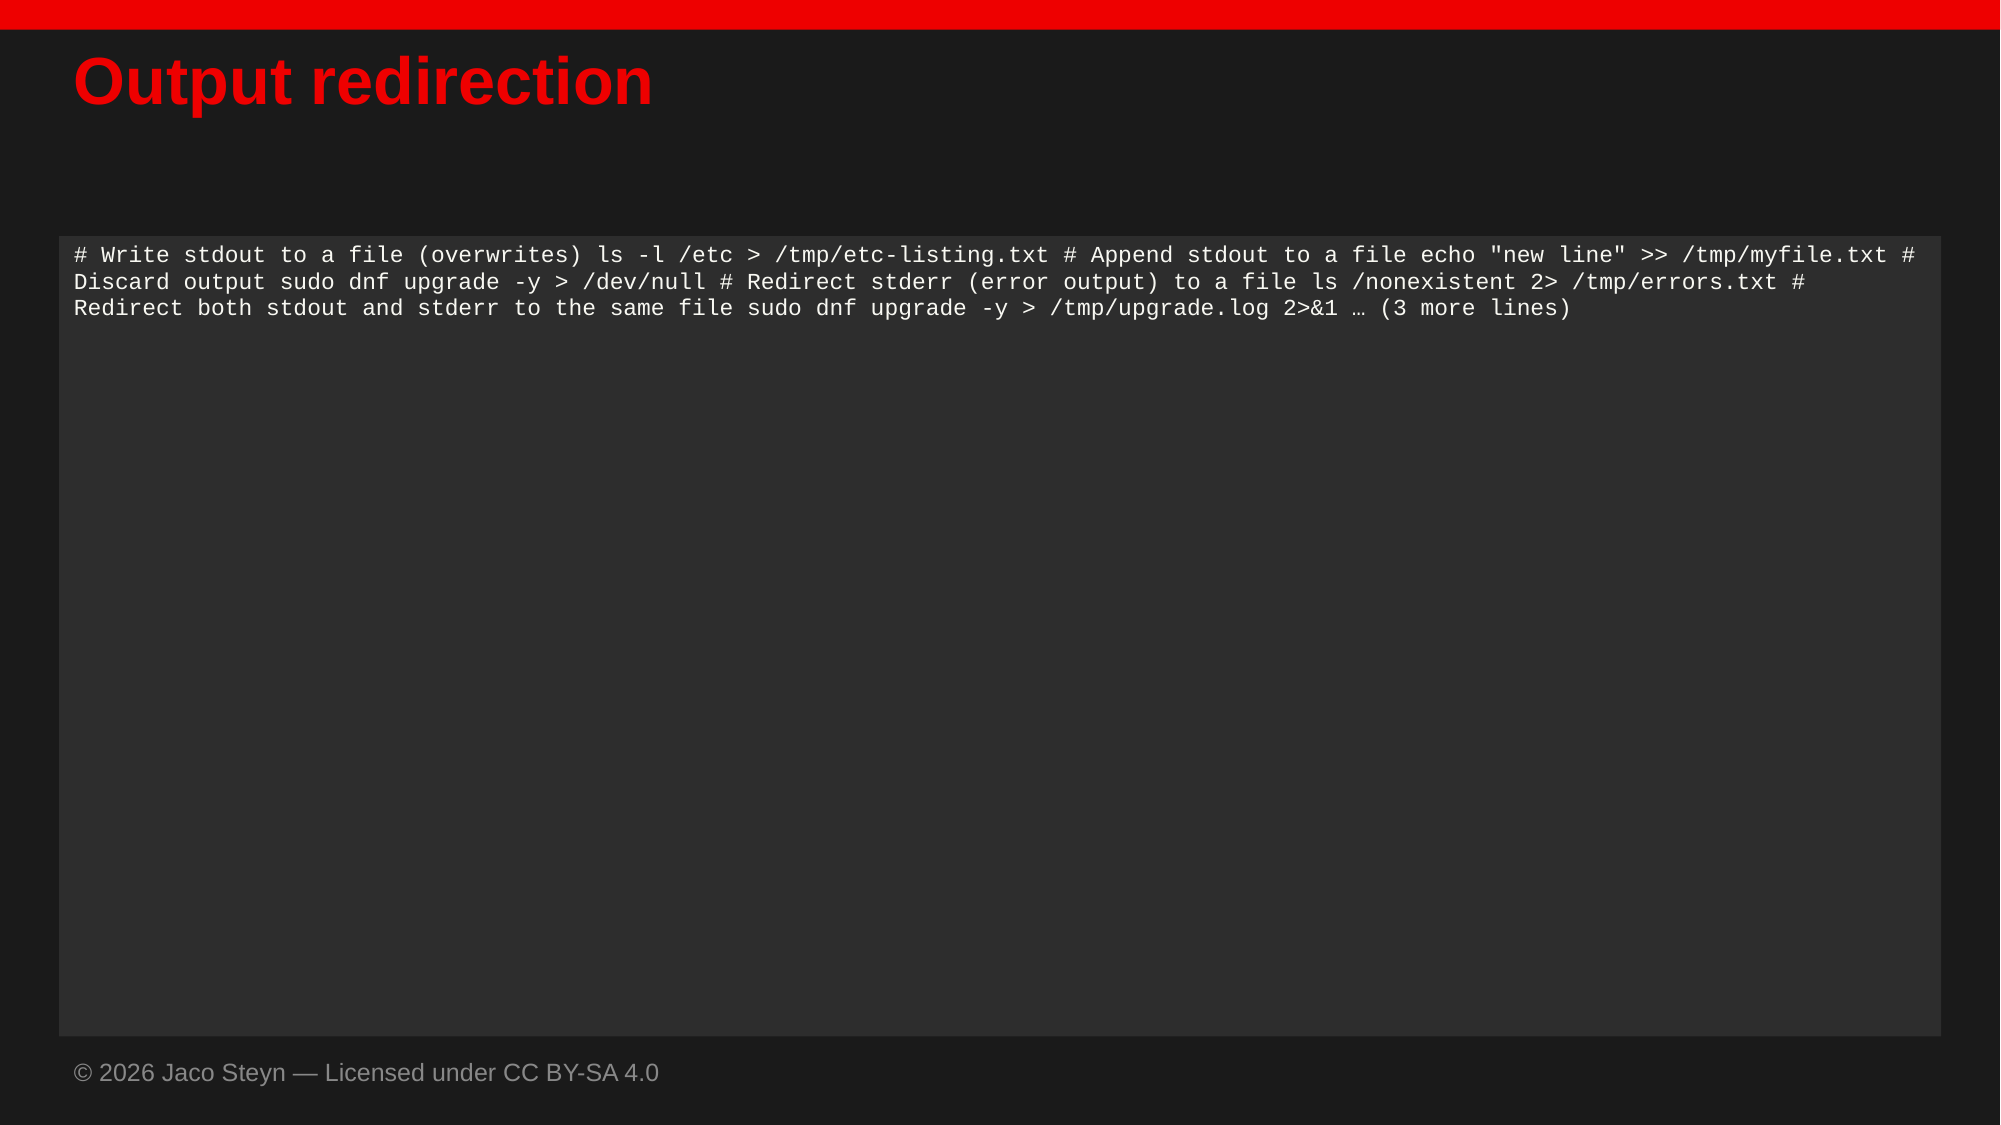

Output redirection
# Write stdout to a file (overwrites) ls -l /etc > /tmp/etc-listing.txt # Append stdout to a file echo "new line" >> /tmp/myfile.txt # Discard output sudo dnf upgrade -y > /dev/null # Redirect stderr (error output) to a file ls /nonexistent 2> /tmp/errors.txt # Redirect both stdout and stderr to the same file sudo dnf upgrade -y > /tmp/upgrade.log 2>&1 … (3 more lines)
© 2026 Jaco Steyn — Licensed under CC BY-SA 4.0